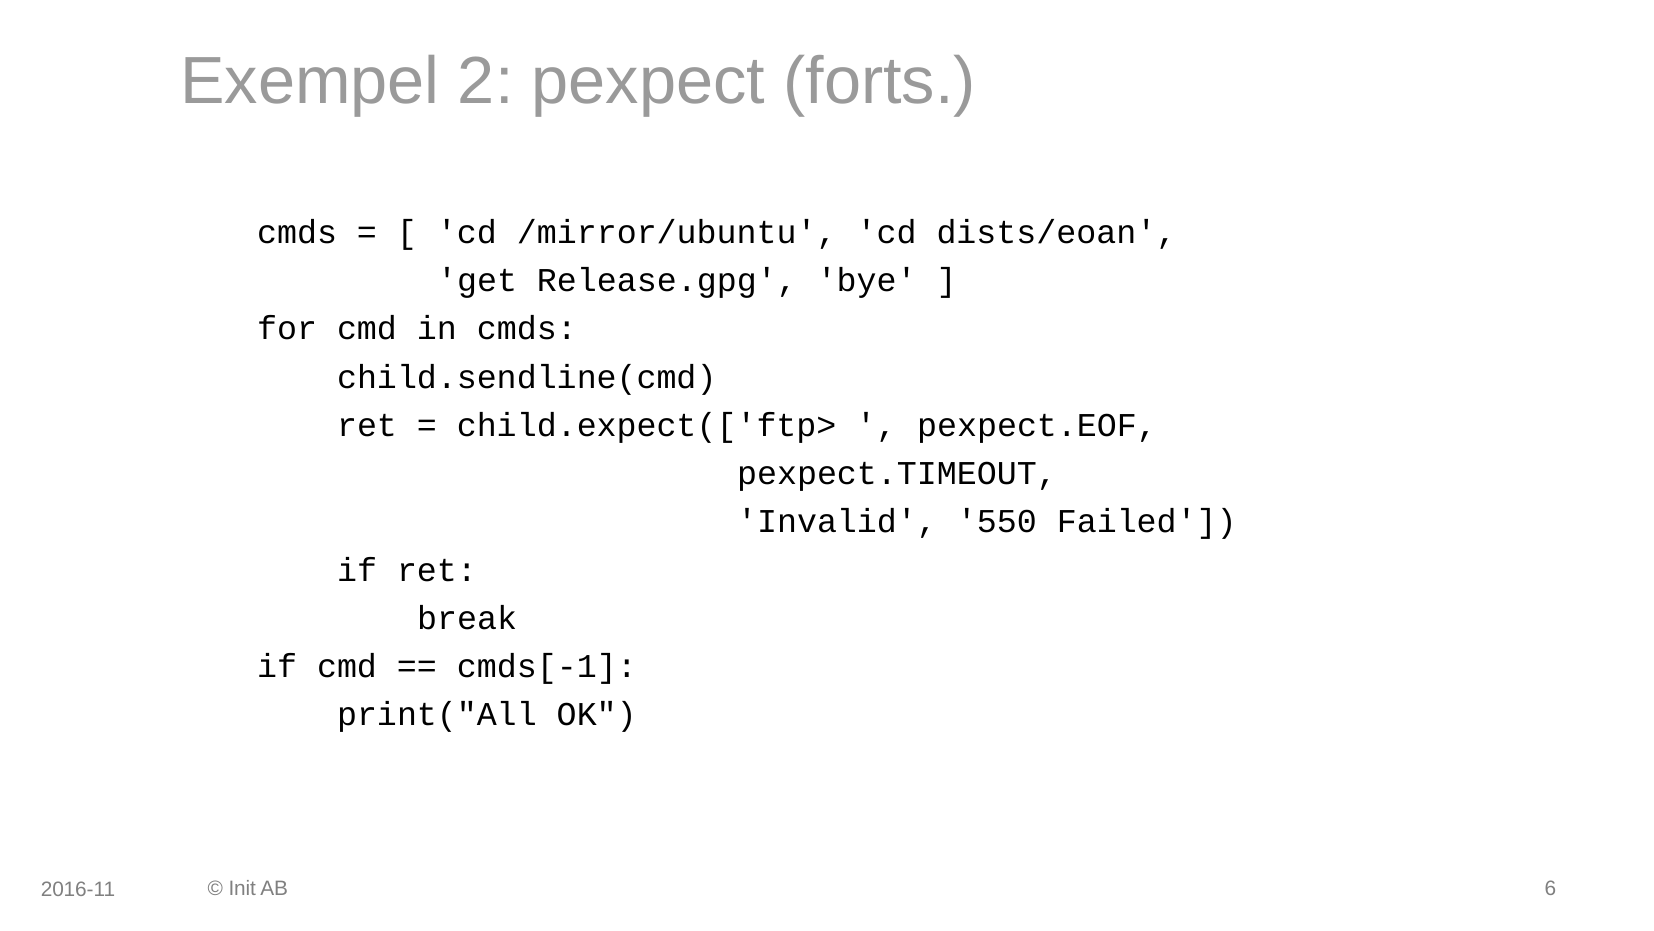

Exempel 2: pexpect (forts.)
cmds = [ 'cd /mirror/ubuntu', 'cd dists/eoan',
 'get Release.gpg', 'bye' ]
for cmd in cmds:
 child.sendline(cmd)
 ret = child.expect(['ftp> ', pexpect.EOF,
 pexpect.TIMEOUT,
 'Invalid', '550 Failed'])
 if ret:
 break
if cmd == cmds[-1]:
 print("All OK")
© Init AB
2016-11